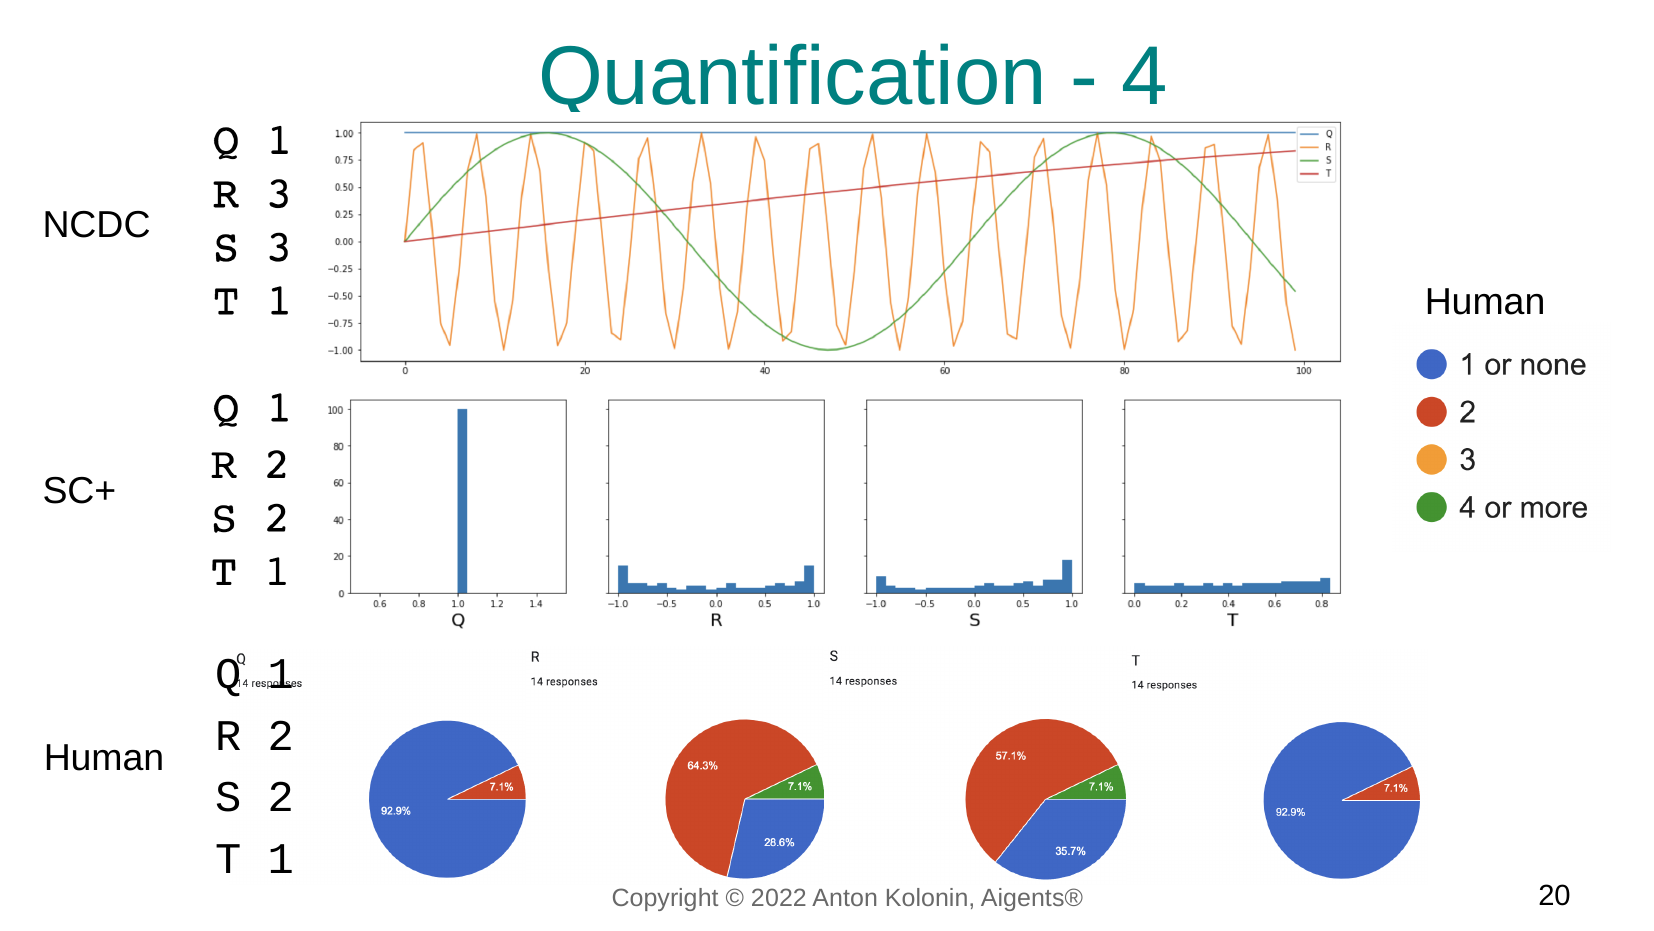

Quantification - 4
NCDC
Human
SC+
Q 1
R 2
S 2
T 1
Human
Copyright © 2022 Anton Kolonin, Aigents®
20